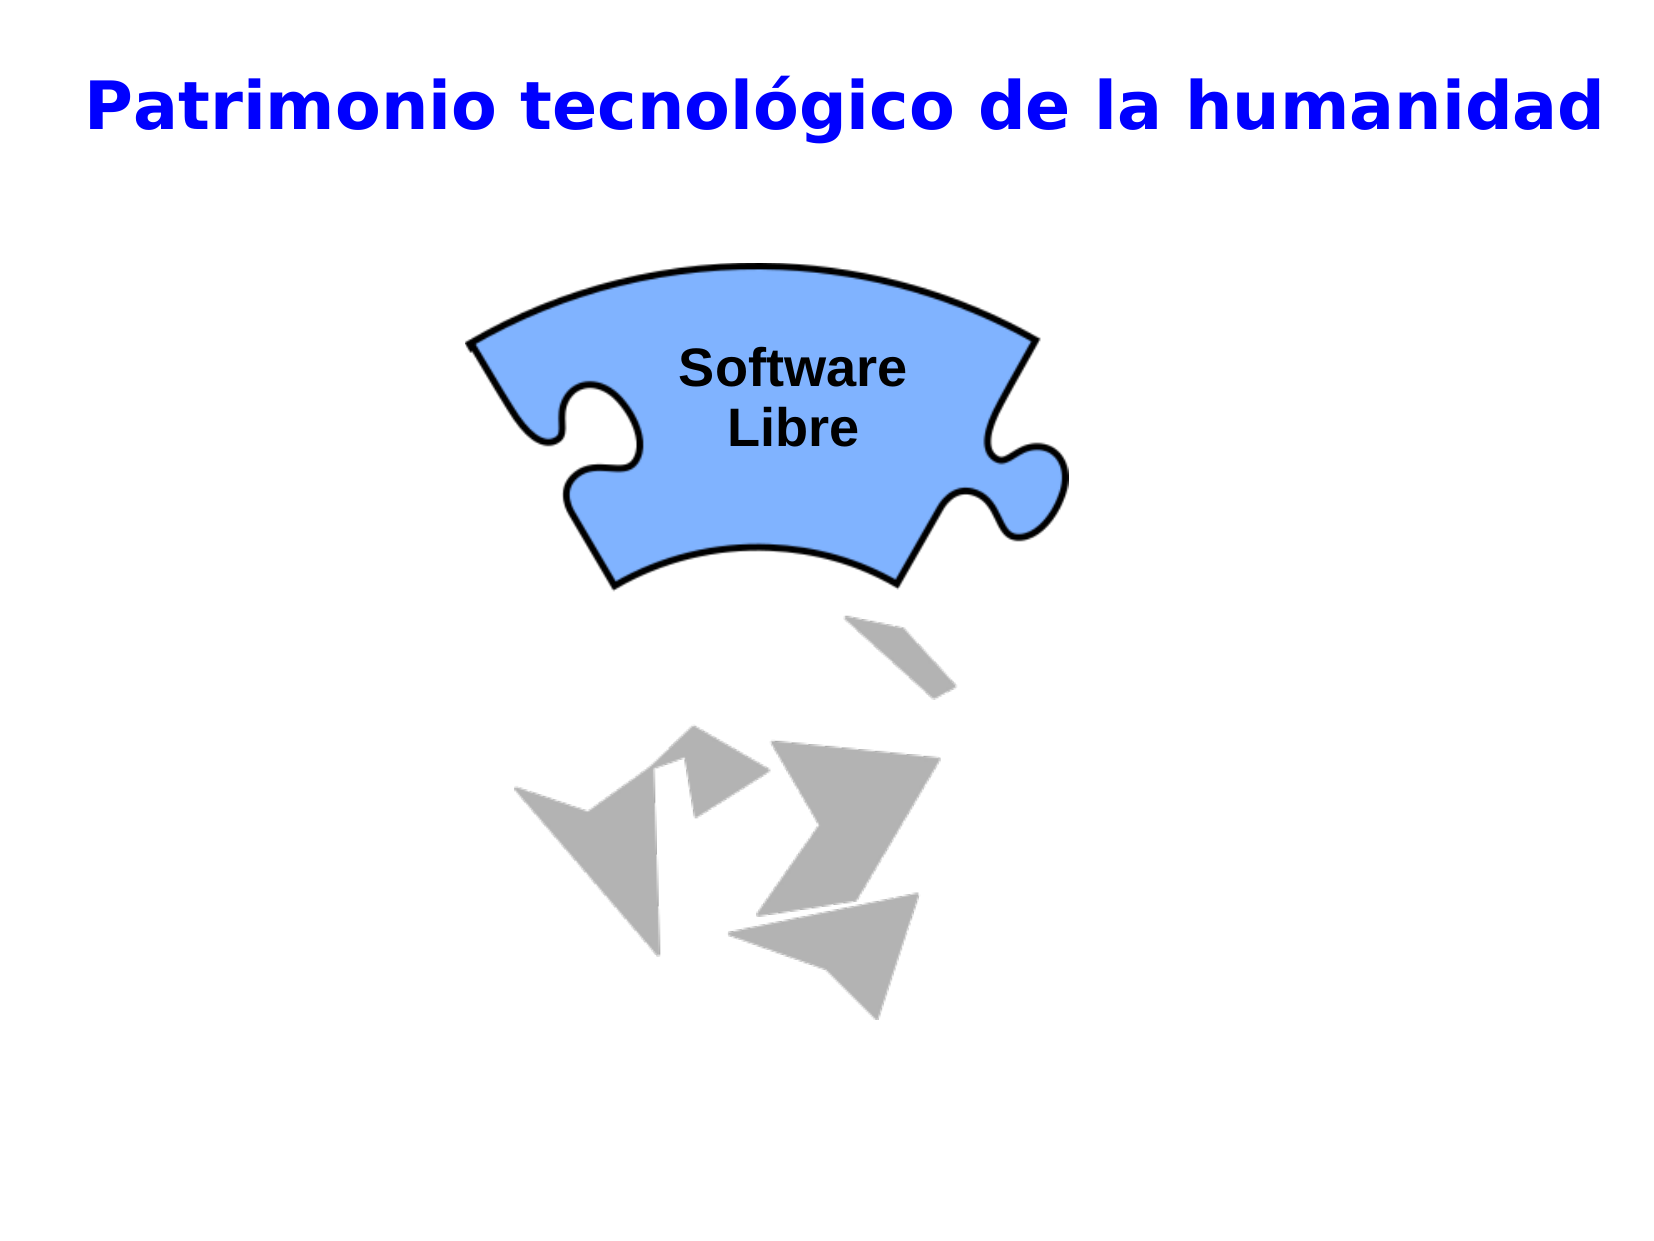

Patrimonio tecnológico de la humanidad
Software
Libre